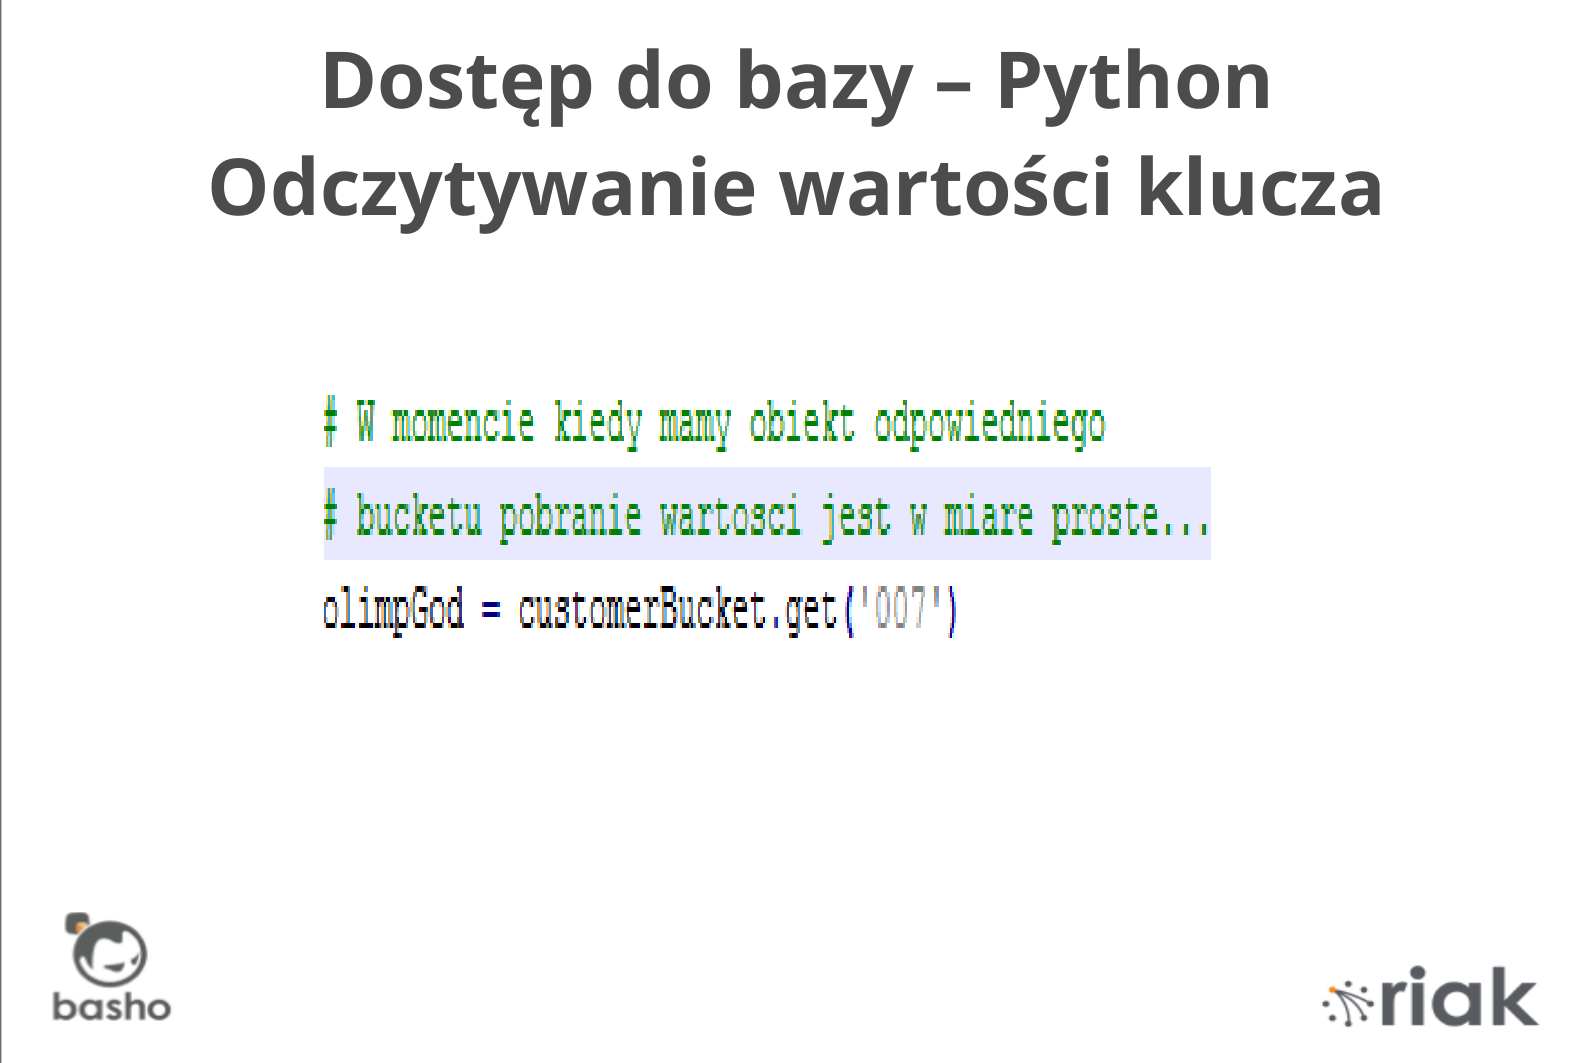

# Dostęp do bazy – Python Odczytywanie wartości klucza
29